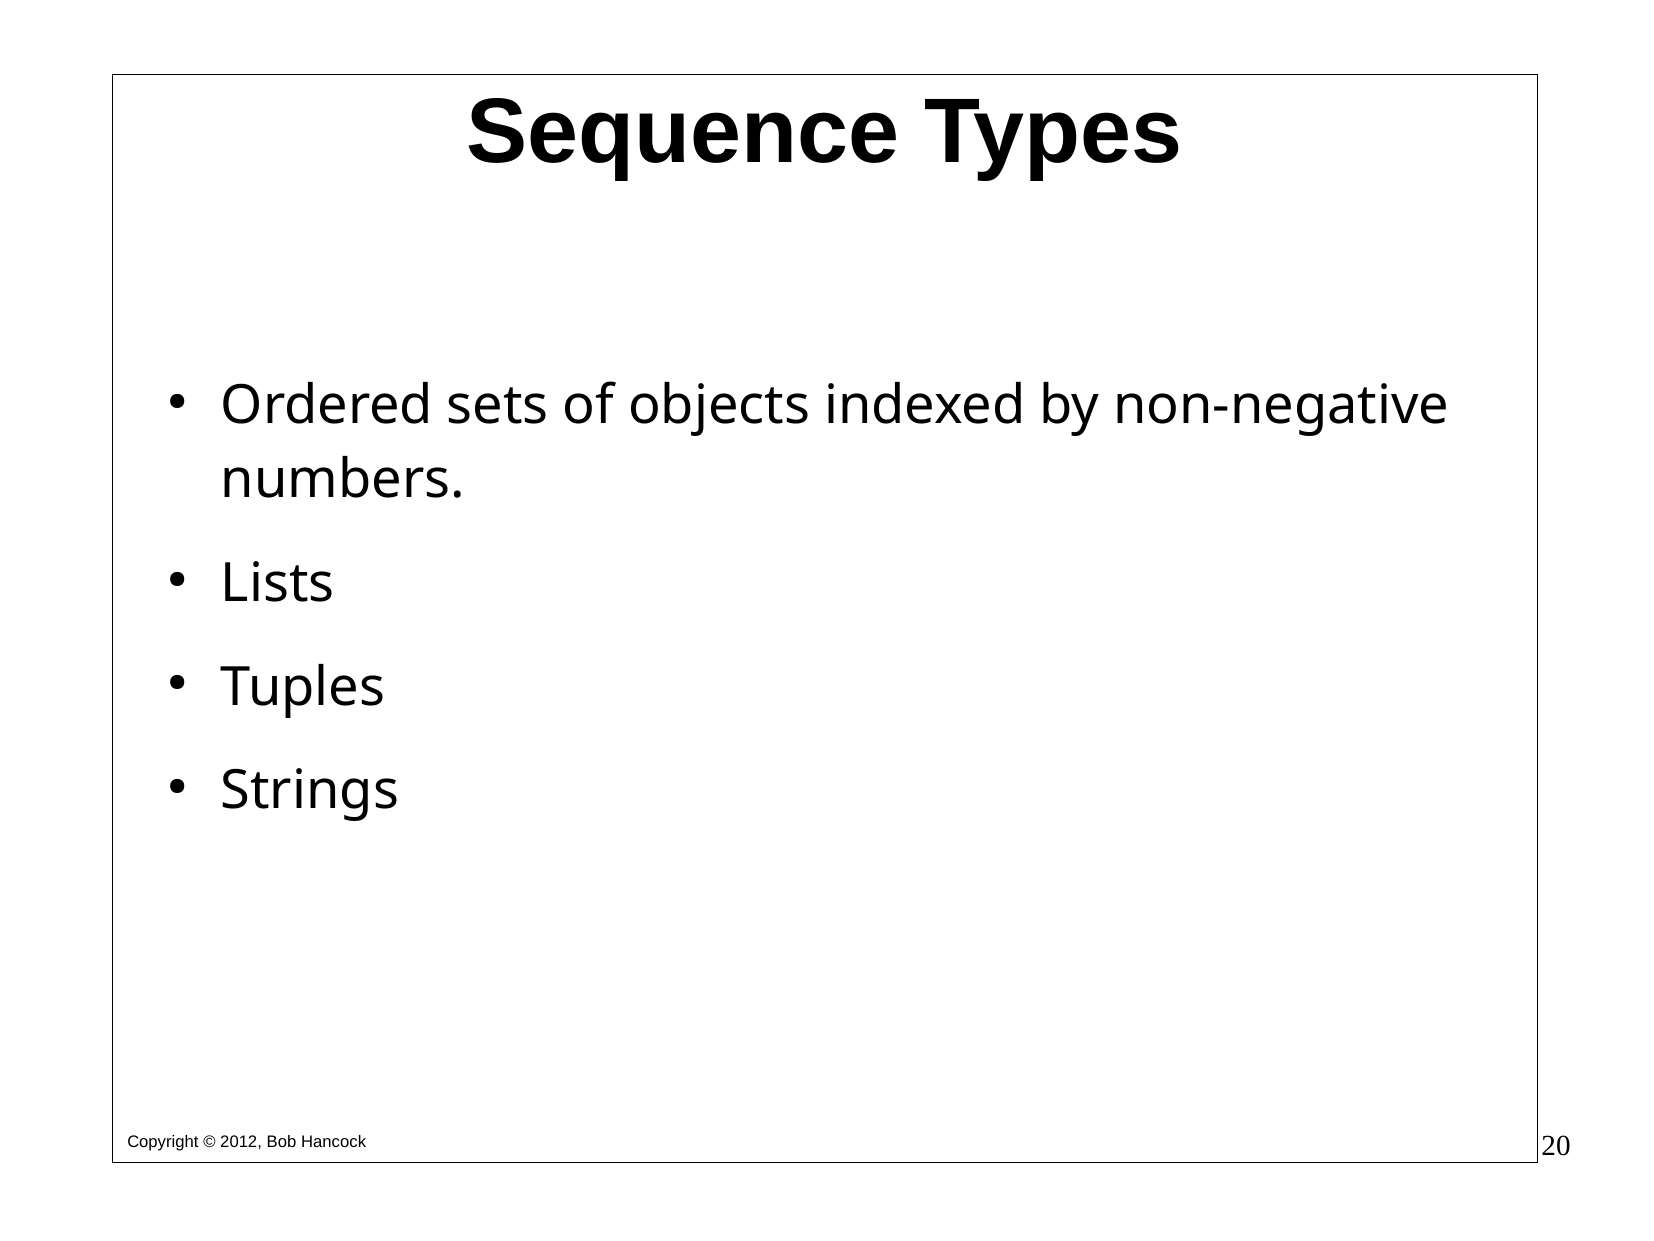

# Sequence Types
Ordered sets of objects indexed by non-negative numbers.
Lists
Tuples
Strings
Copyright © 2012, Bob Hancock
20